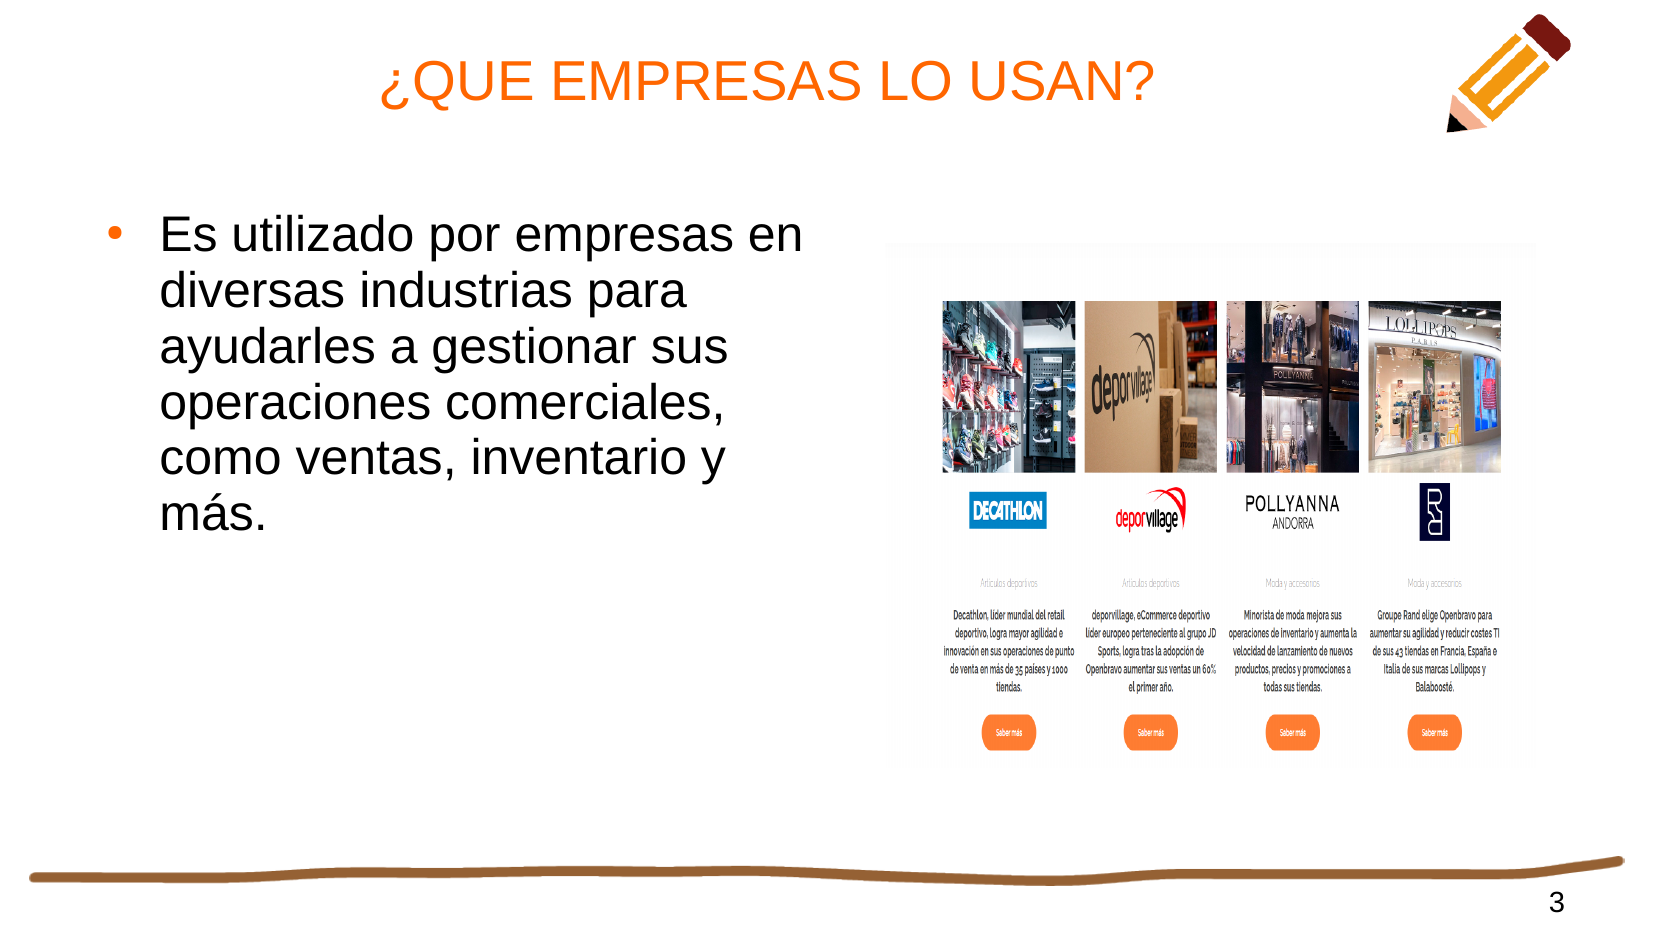

# ¿QUE EMPRESAS LO USAN?
Es utilizado por empresas en diversas industrias para ayudarles a gestionar sus operaciones comerciales, como ventas, inventario y más.
3